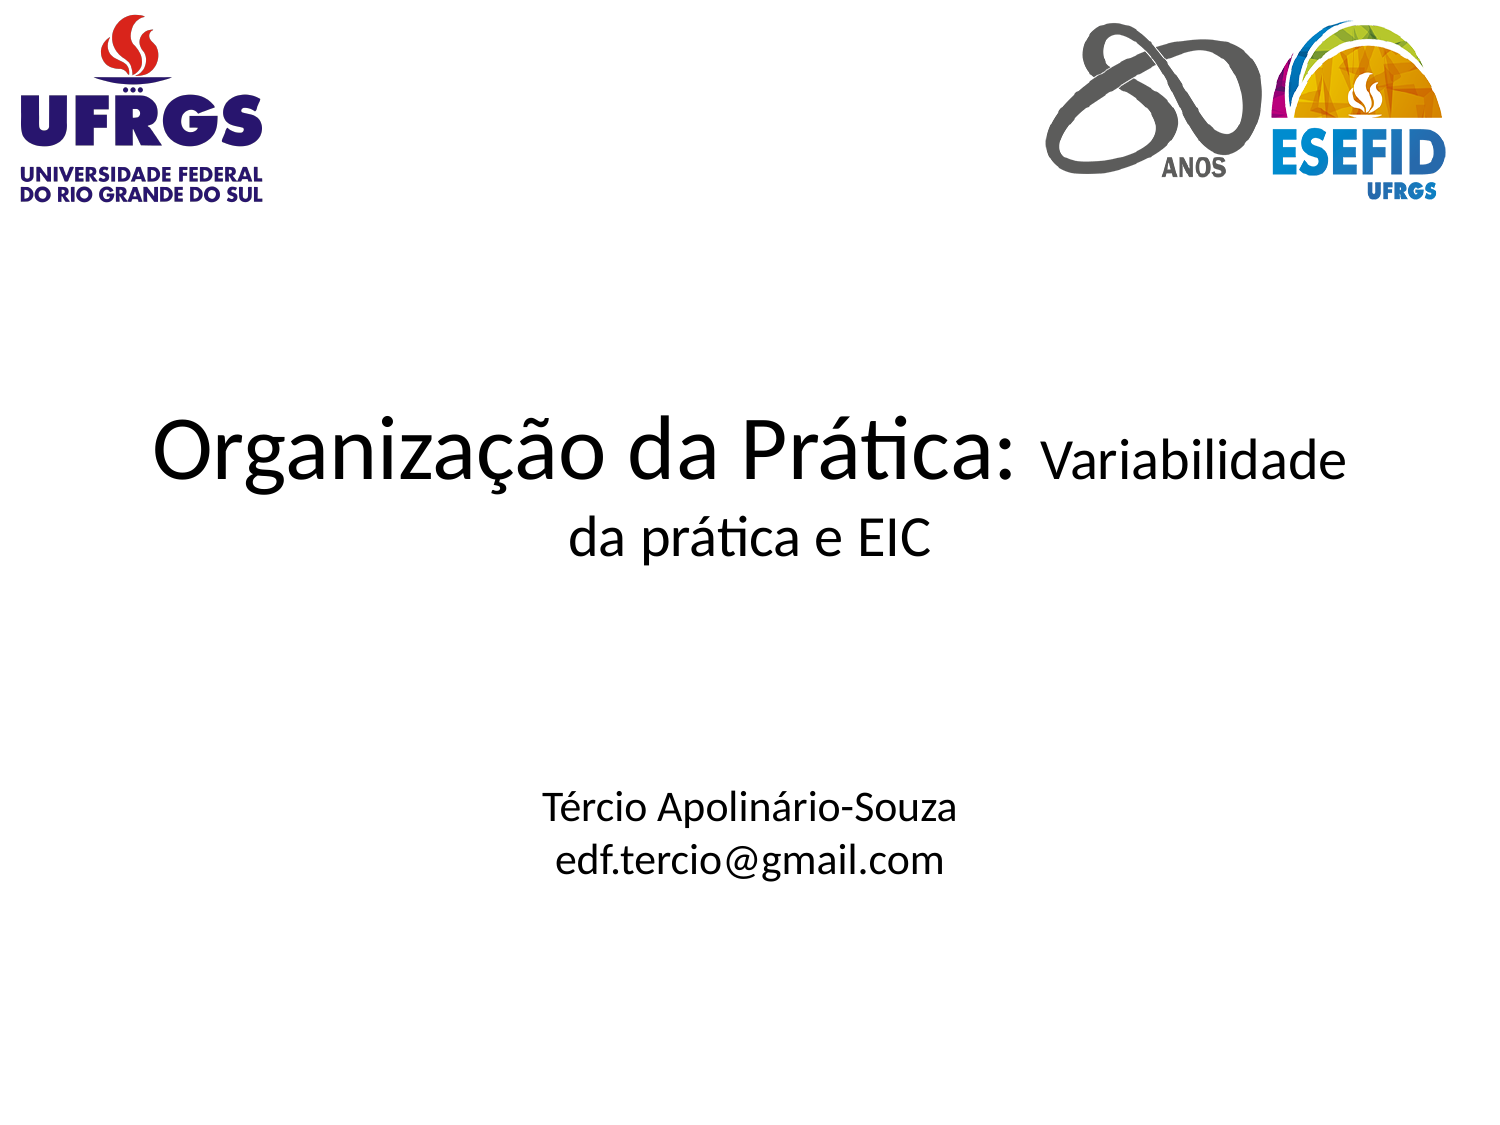

# Organização da Prática: Variabilidade da prática e EIC Tércio Apolinário-Souza edf.tercio@gmail.com